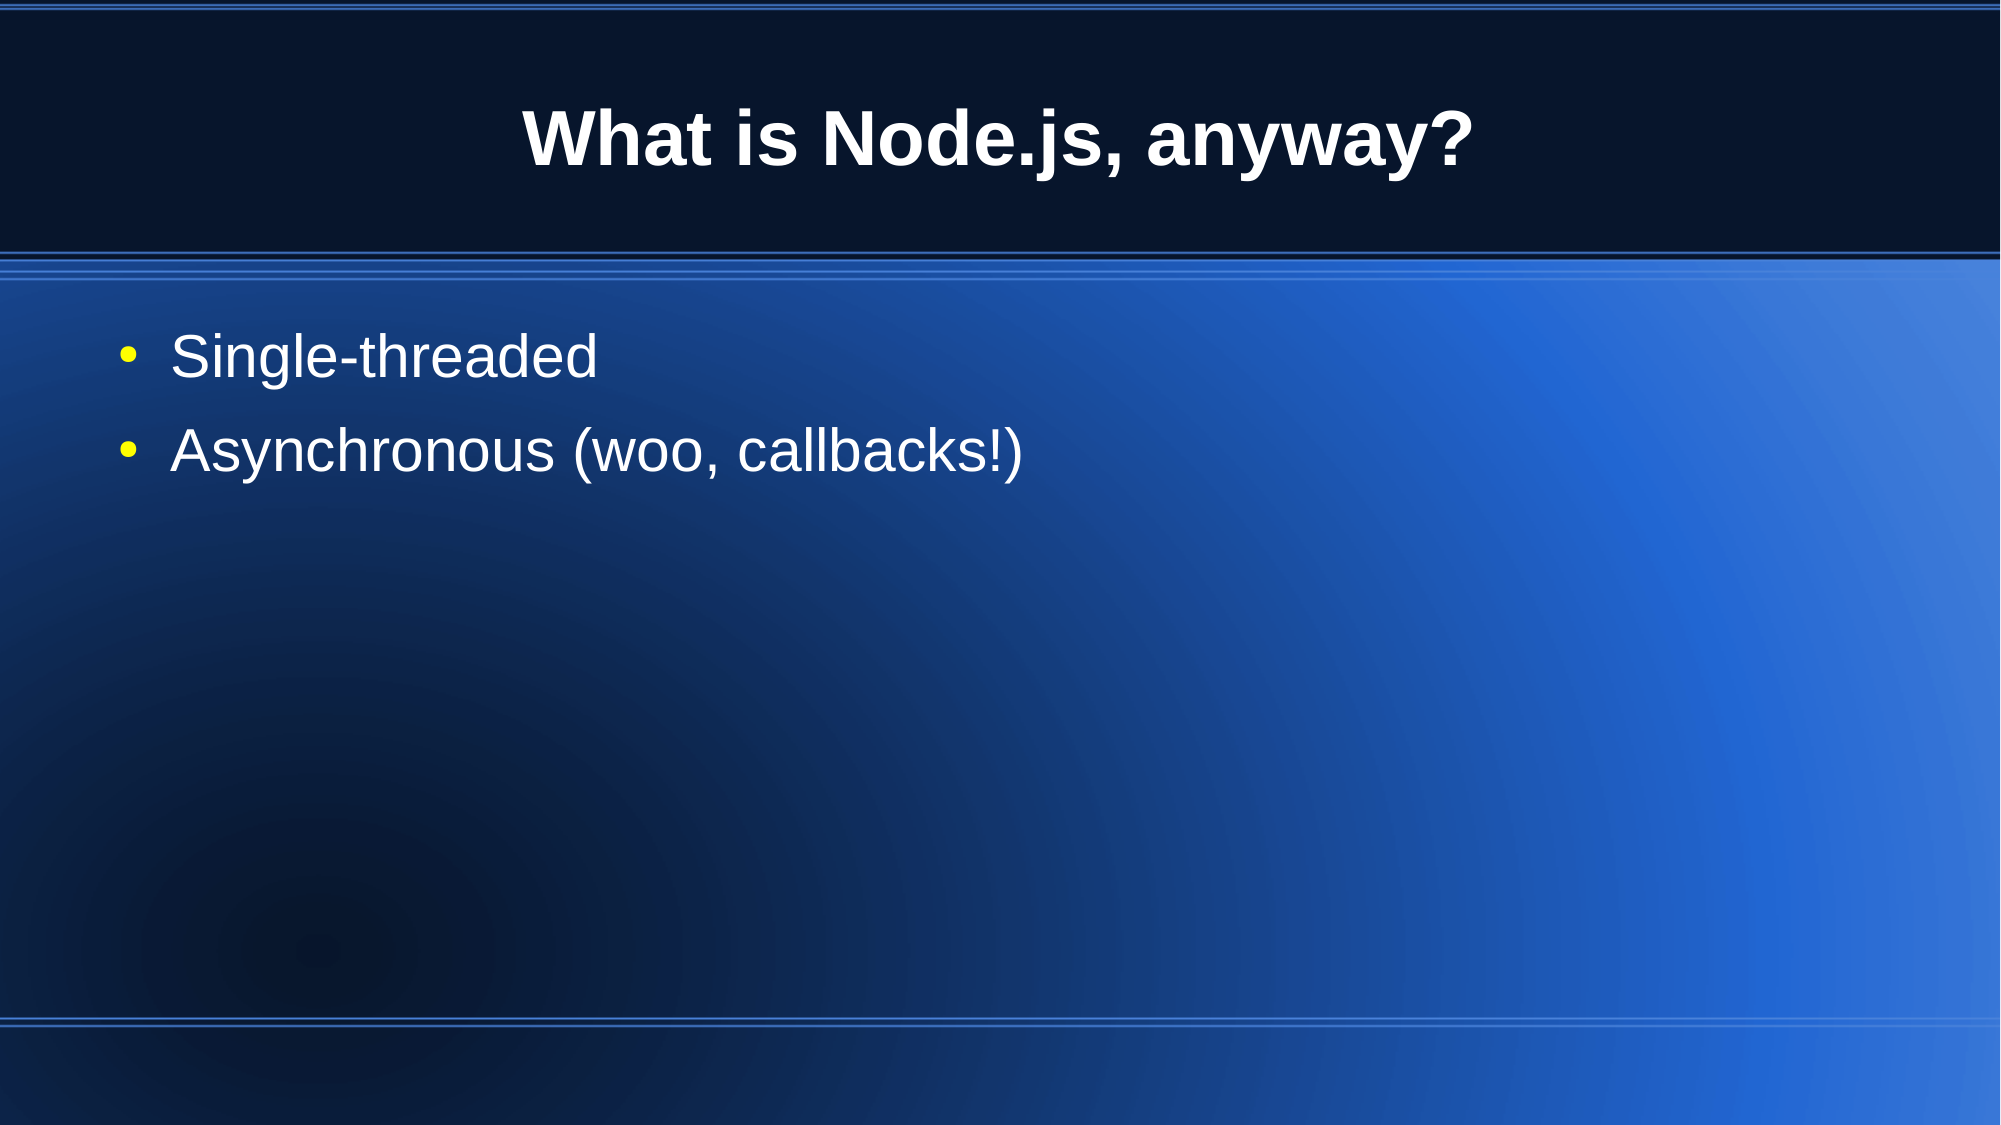

# What is Node.js, anyway?
Single-threaded
Asynchronous (woo, callbacks!)